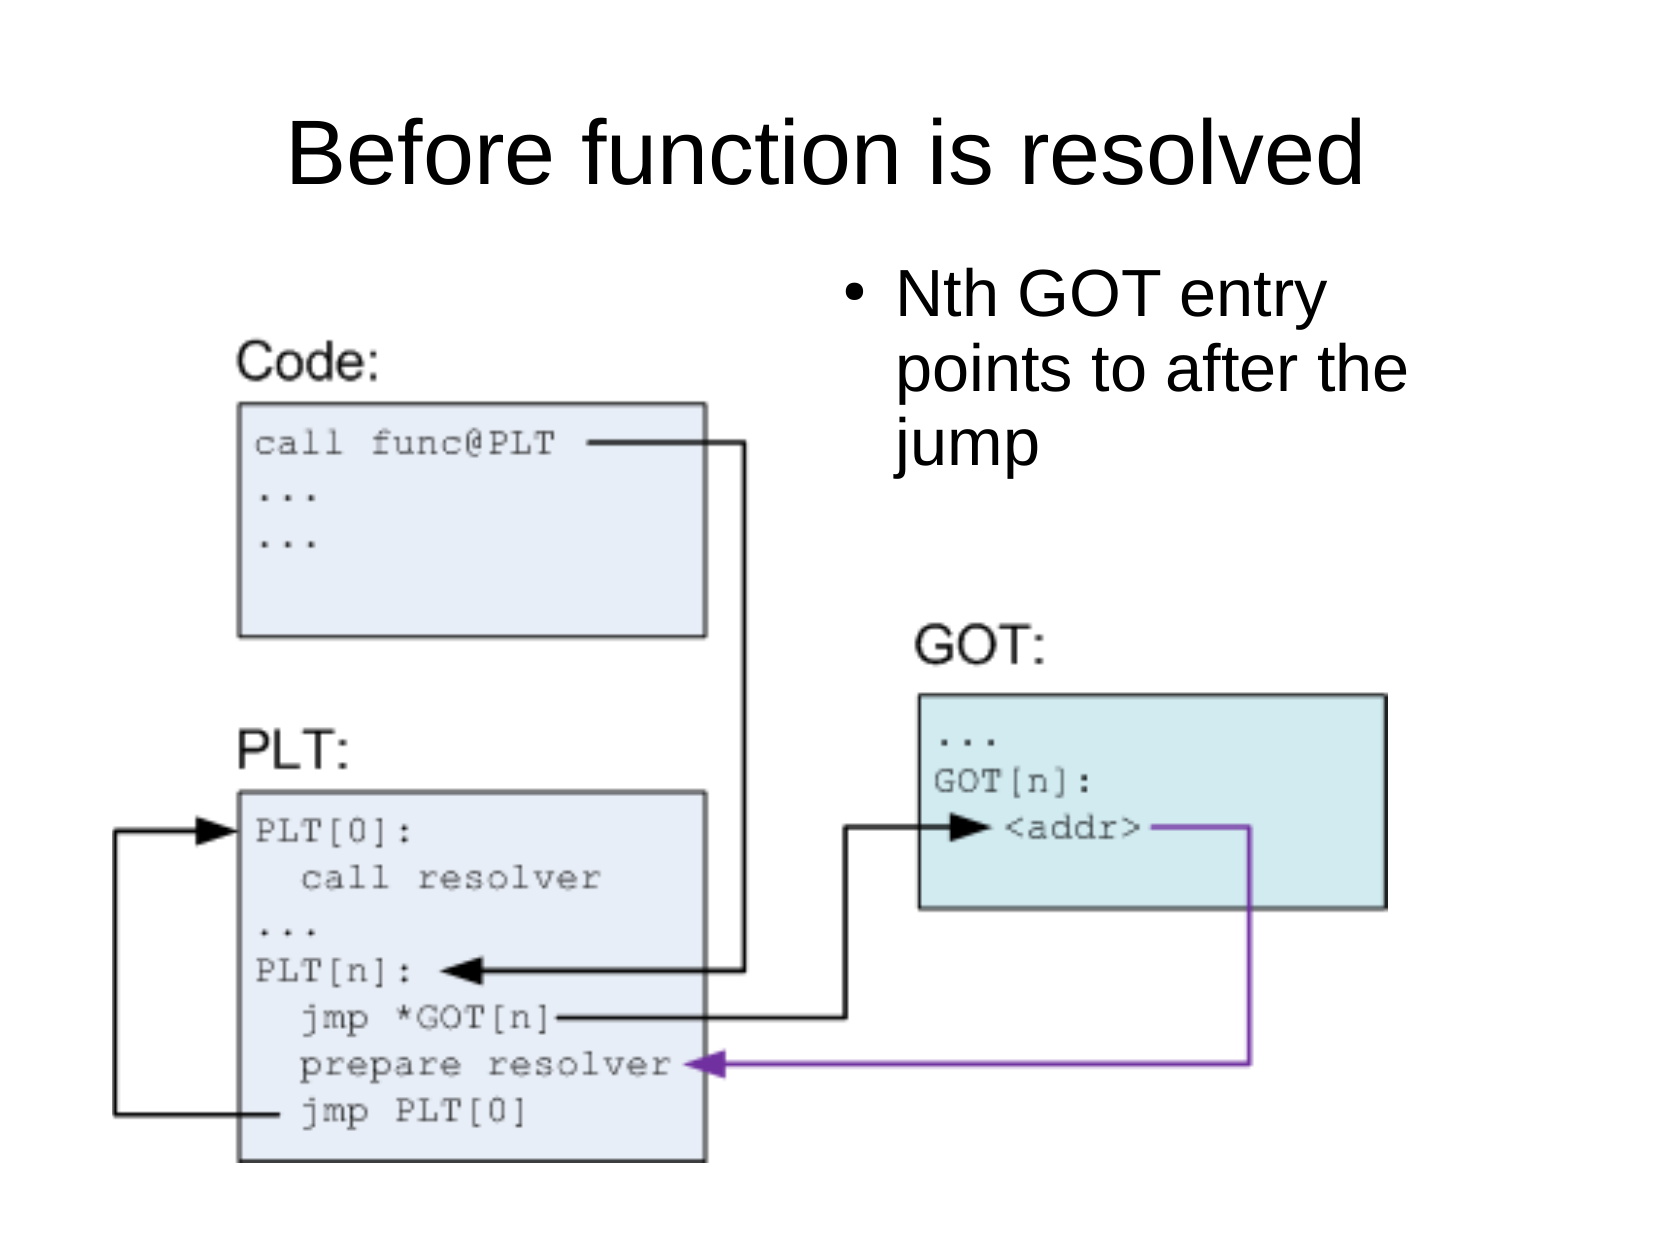

# Before function is resolved
Nth GOT entry points to after the jump